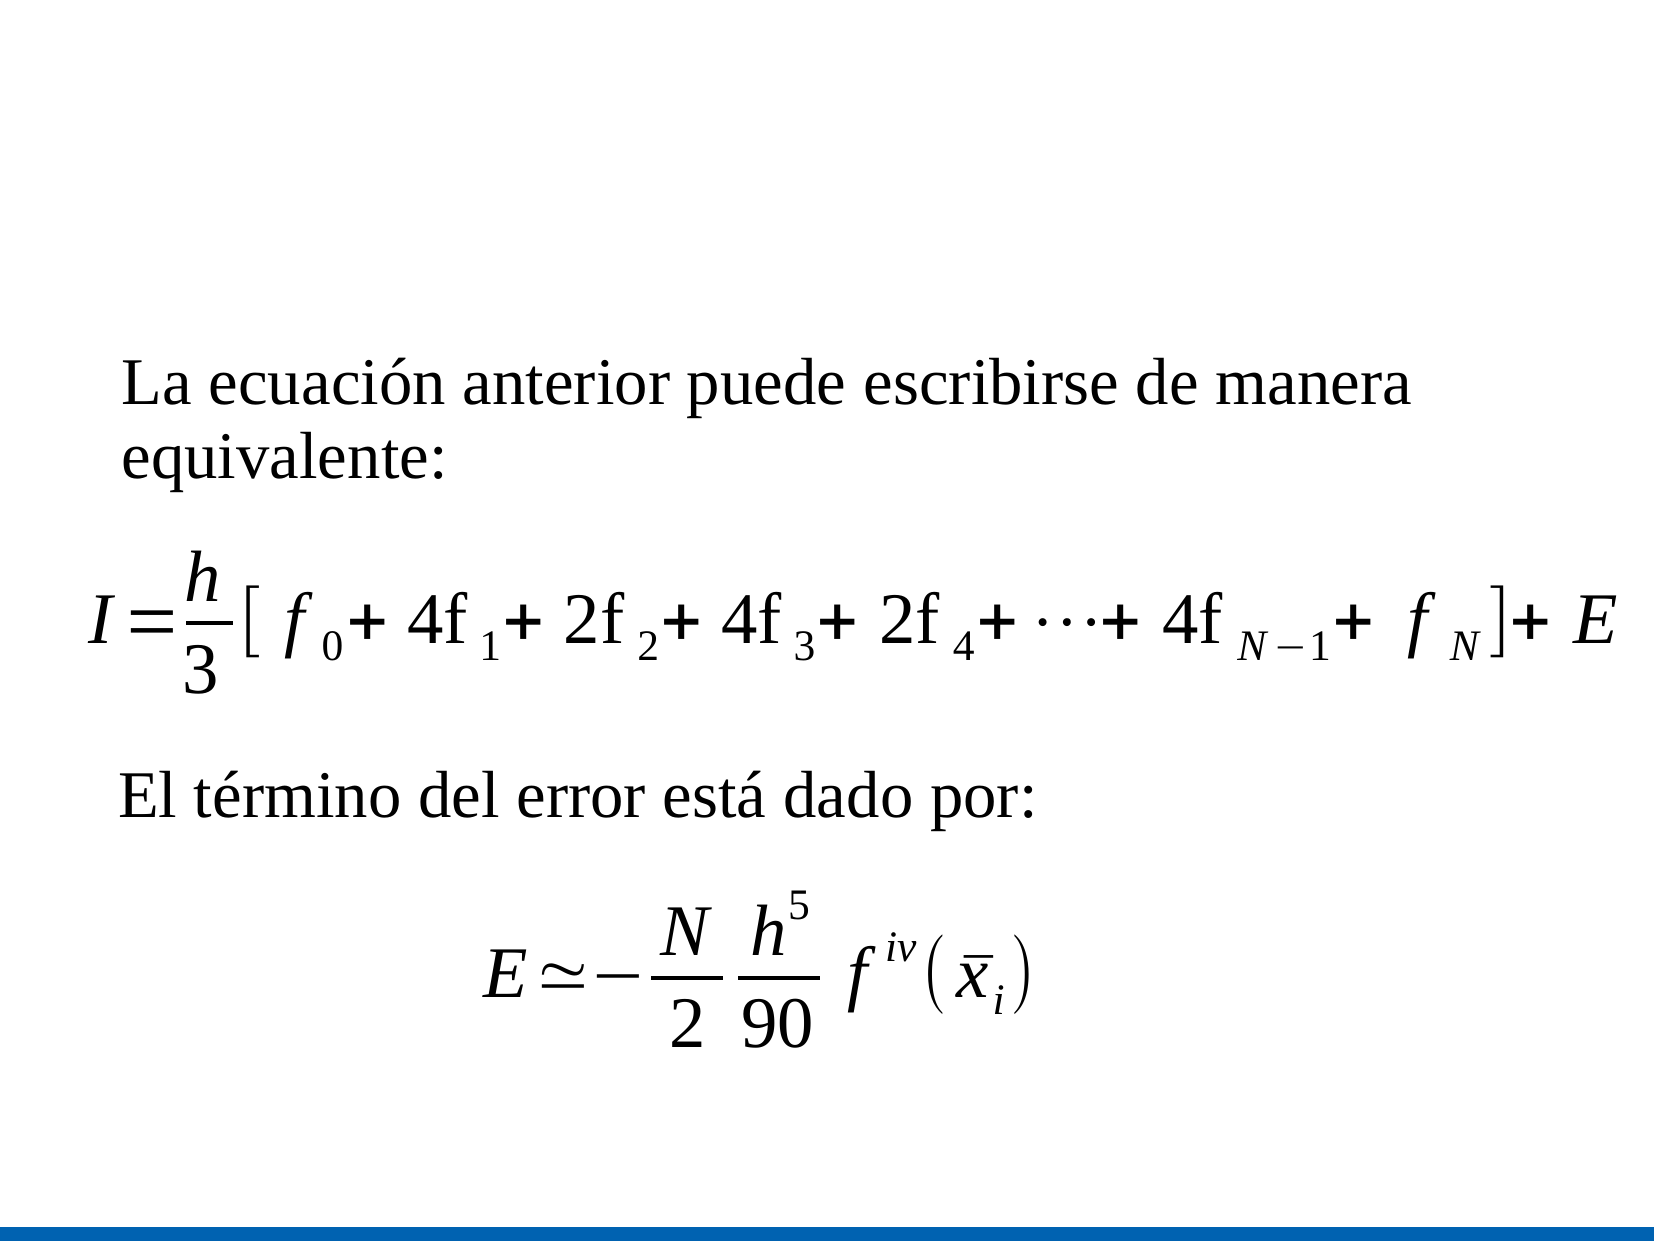

#
La ecuación anterior puede escribirse de manera equivalente:
El término del error está dado por: